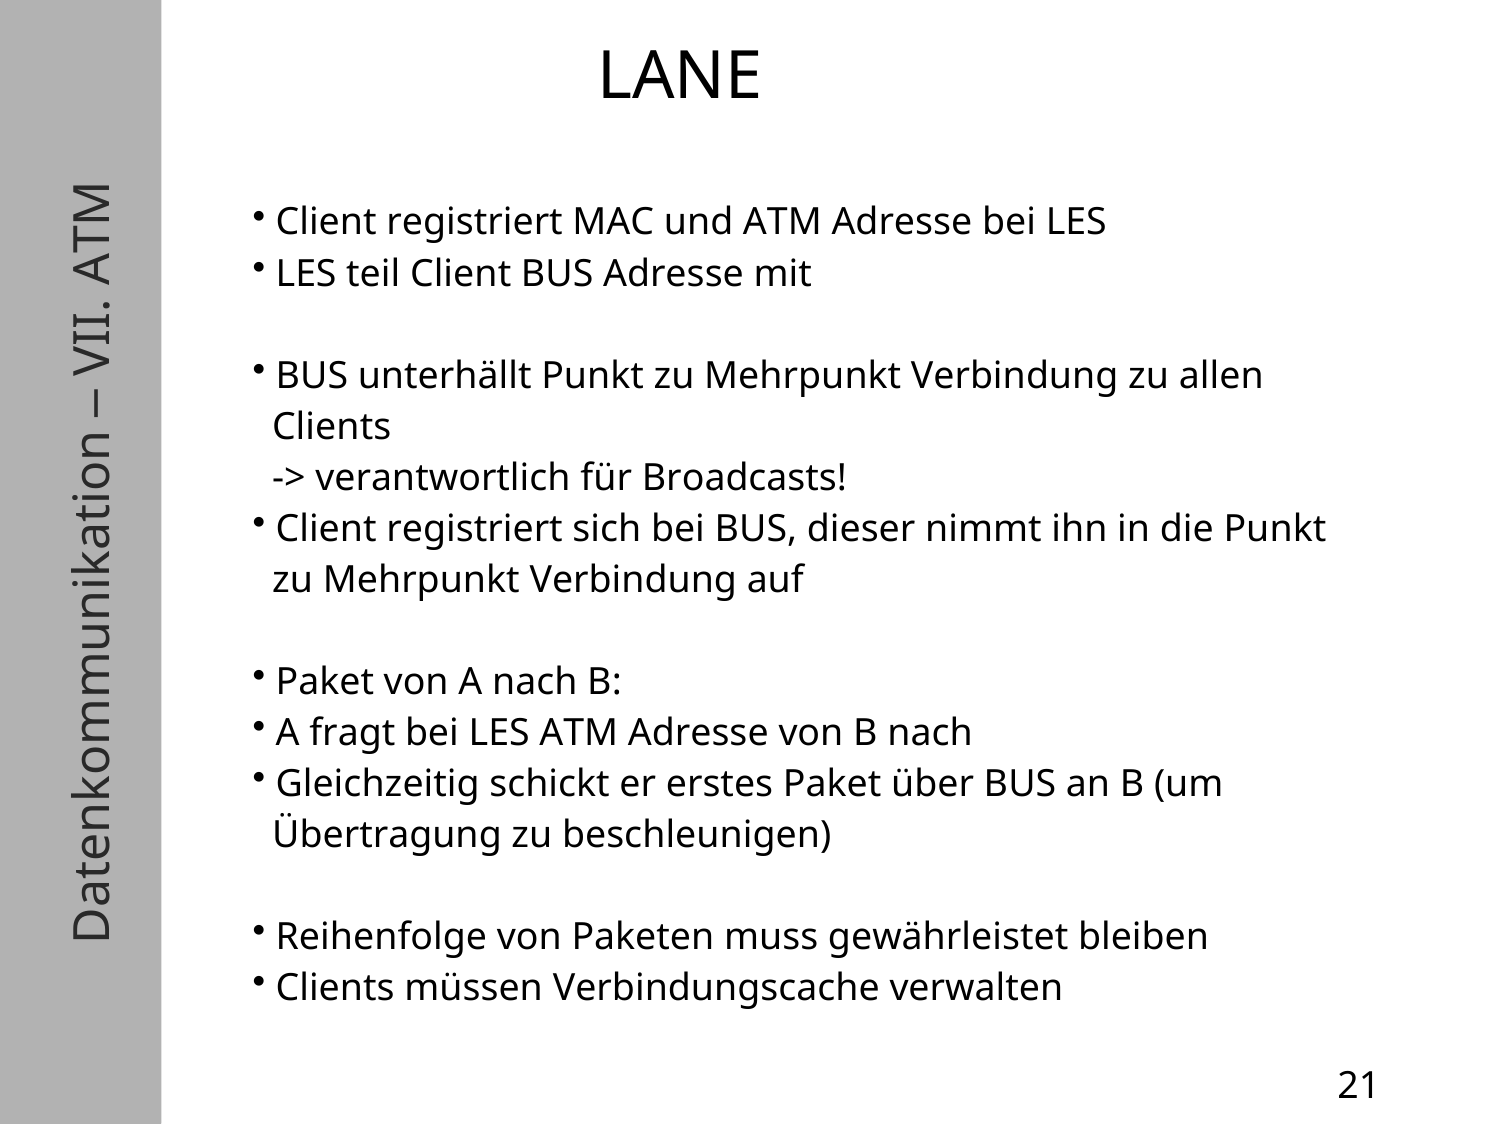

LANE
 Client registriert MAC und ATM Adresse bei LES
 LES teil Client BUS Adresse mit
 BUS unterhällt Punkt zu Mehrpunkt Verbindung zu allen
 Clients
 -> verantwortlich für Broadcasts!
 Client registriert sich bei BUS, dieser nimmt ihn in die Punkt
 zu Mehrpunkt Verbindung auf
 Paket von A nach B:
 A fragt bei LES ATM Adresse von B nach
 Gleichzeitig schickt er erstes Paket über BUS an B (um
 Übertragung zu beschleunigen)
 Reihenfolge von Paketen muss gewährleistet bleiben
 Clients müssen Verbindungscache verwalten
Datenkommunikation – VII. ATM